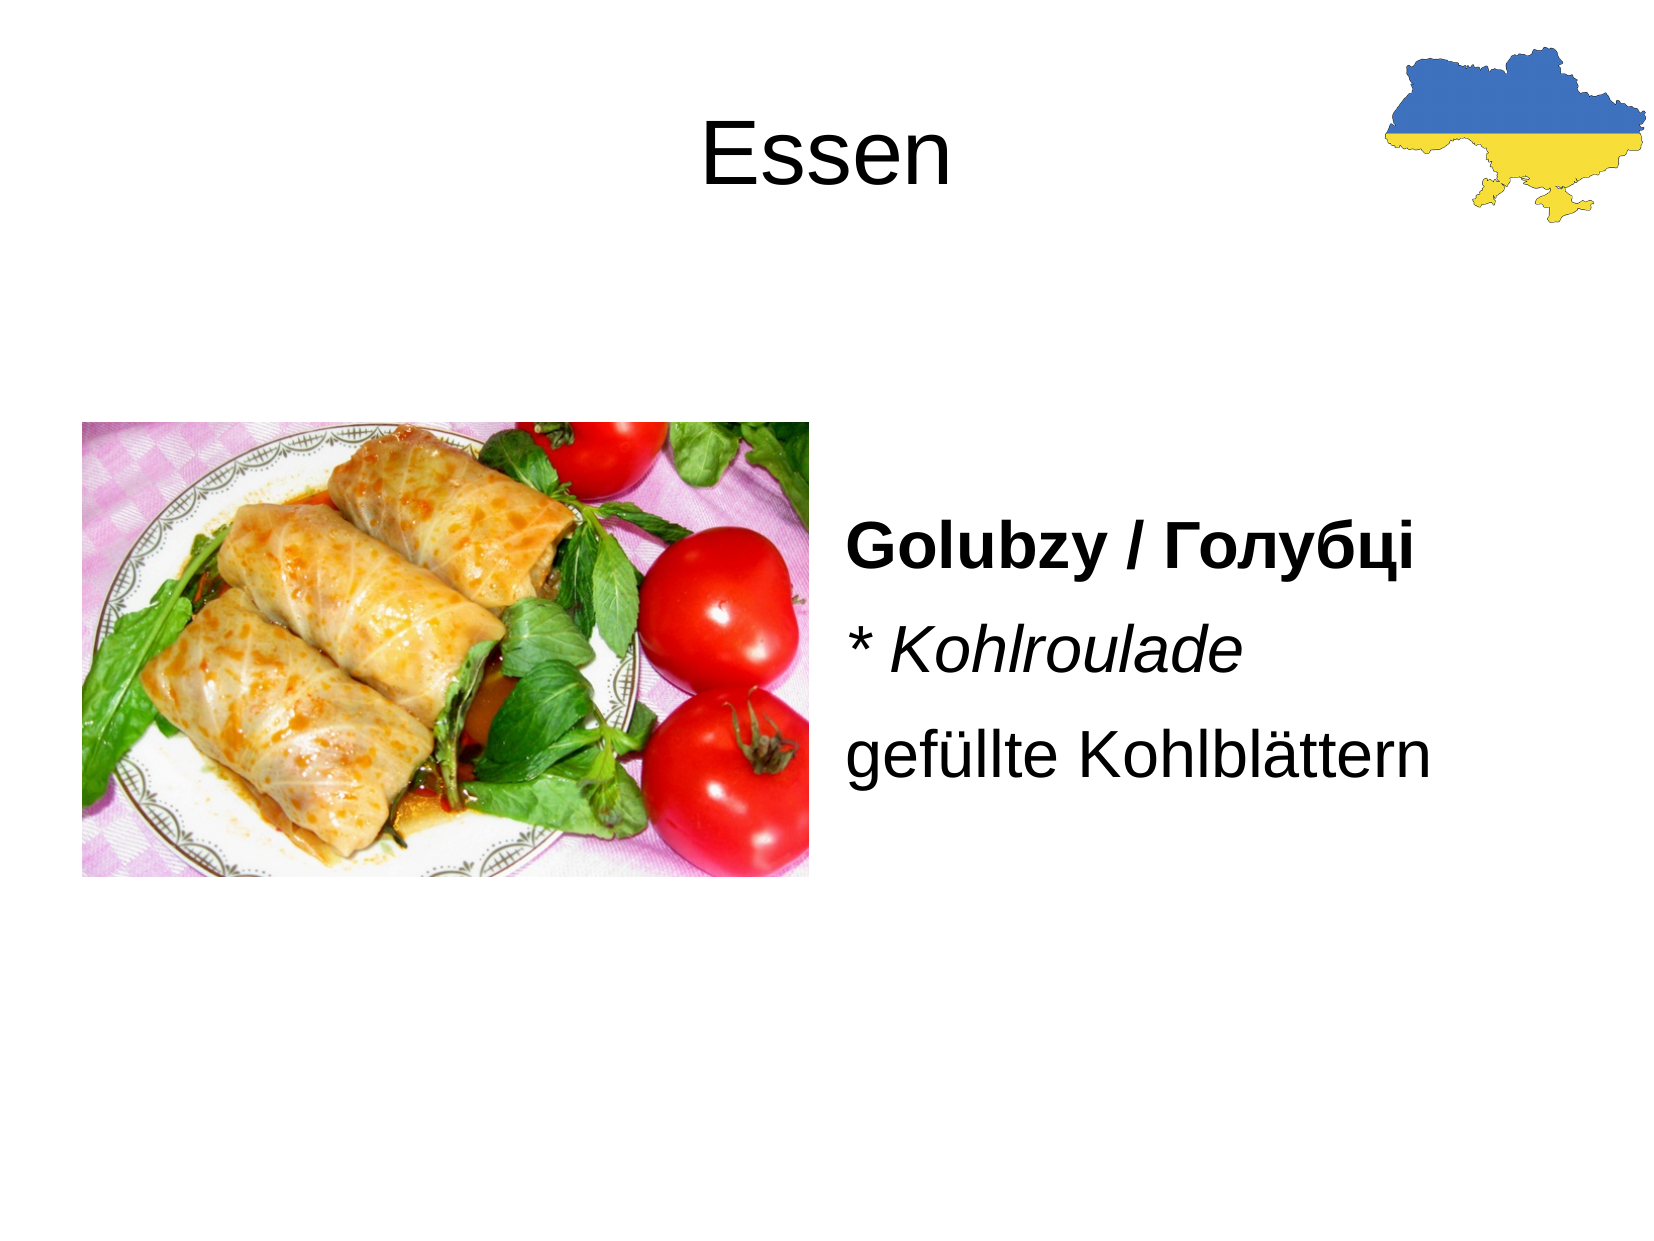

# Essen
Golubzy / Голубці
* Kohlroulade
gefüllte Kohlblättern